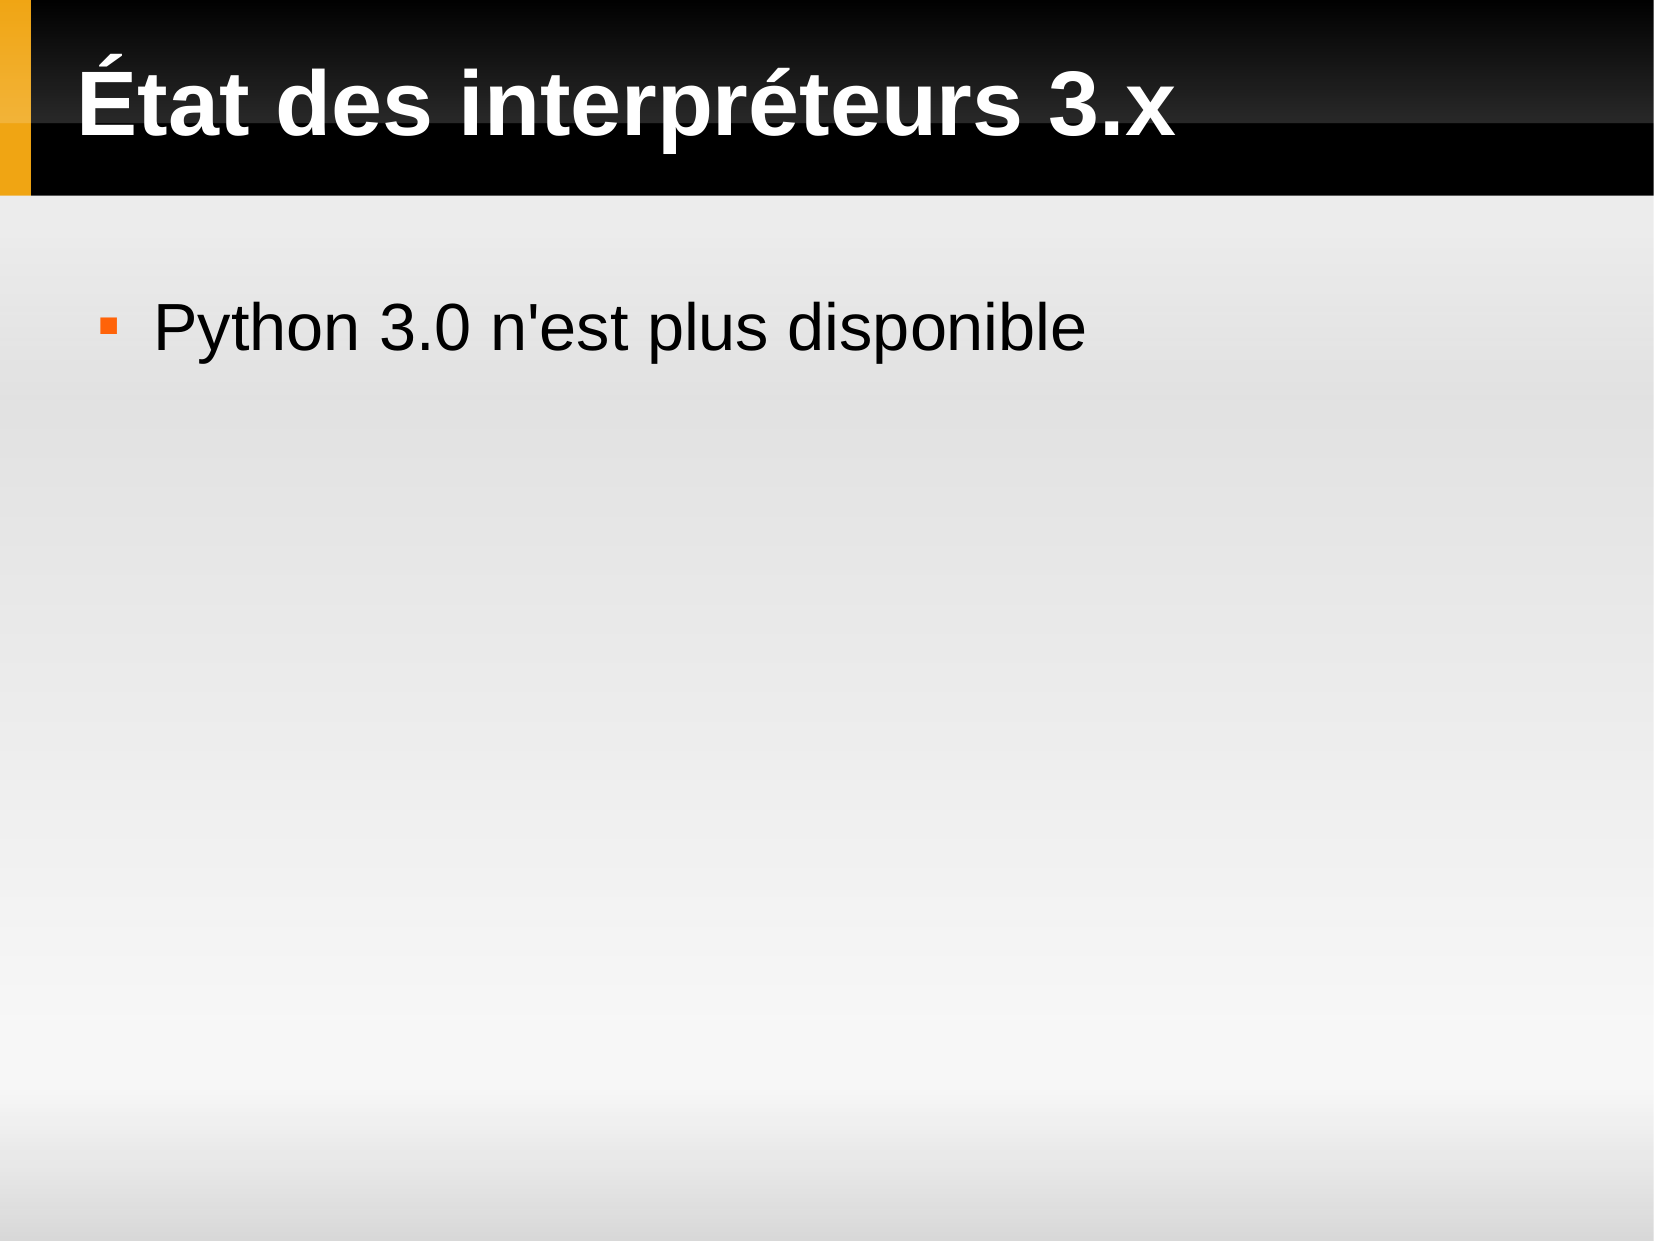

# État des interpréteurs 3.x
Python 3.0 n'est plus disponible